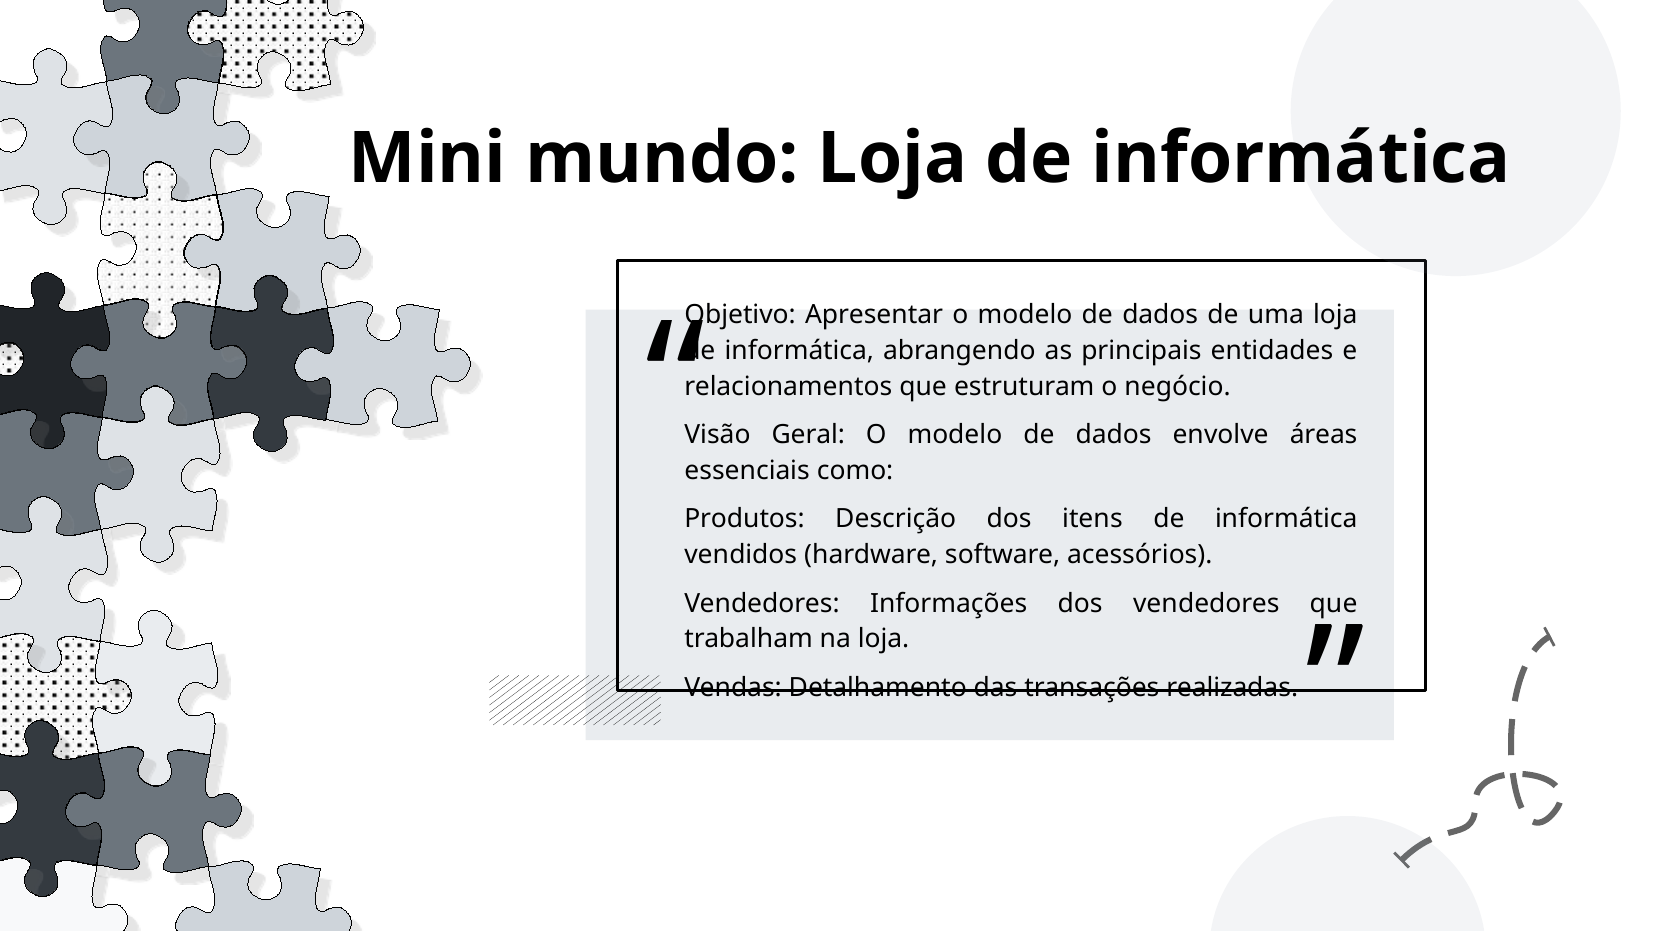

# Mini mundo: Loja de informática
Objetivo: Apresentar o modelo de dados de uma loja de informática, abrangendo as principais entidades e relacionamentos que estruturam o negócio.
Visão Geral: O modelo de dados envolve áreas essenciais como:
Produtos: Descrição dos itens de informática vendidos (hardware, software, acessórios).
Vendedores: Informações dos vendedores que trabalham na loja.
Vendas: Detalhamento das transações realizadas.